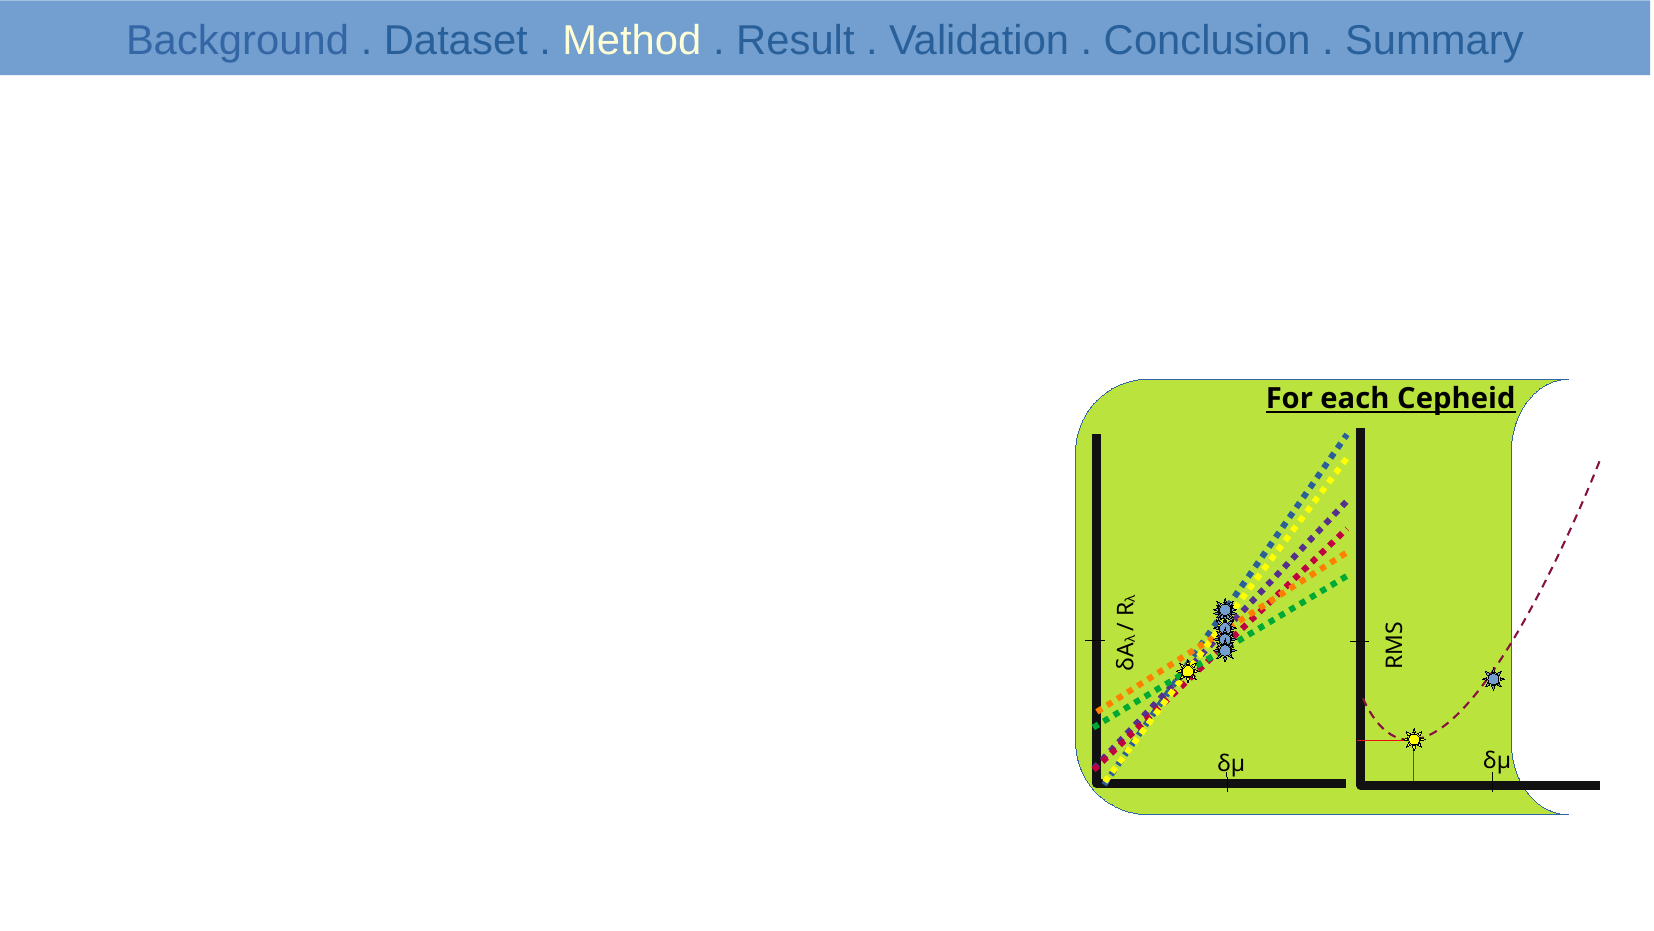

Background . Dataset . Method . Result . Validation . Conclusion . Summary
For each Cepheid
δAλ / Rλ
RMS
δμ
δμ
29